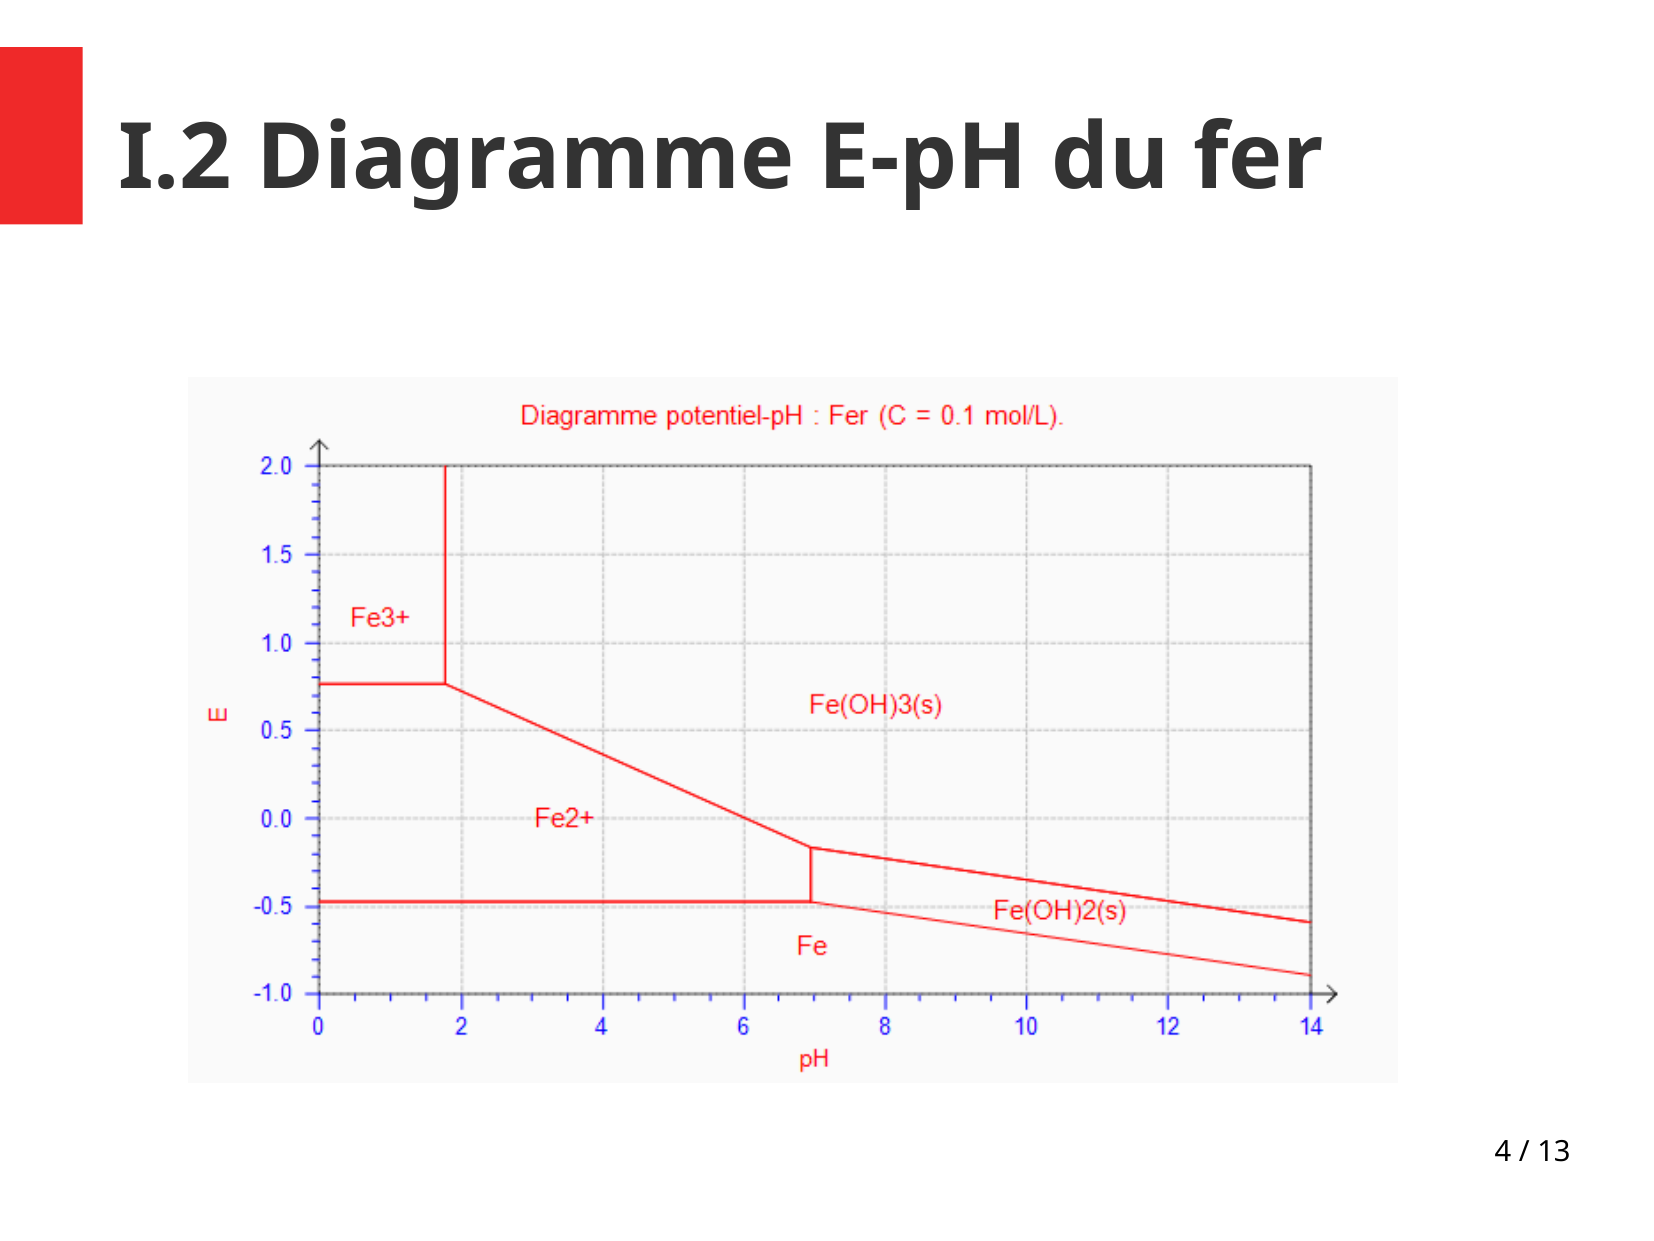

# I.2 Diagramme E-pH du fer
4